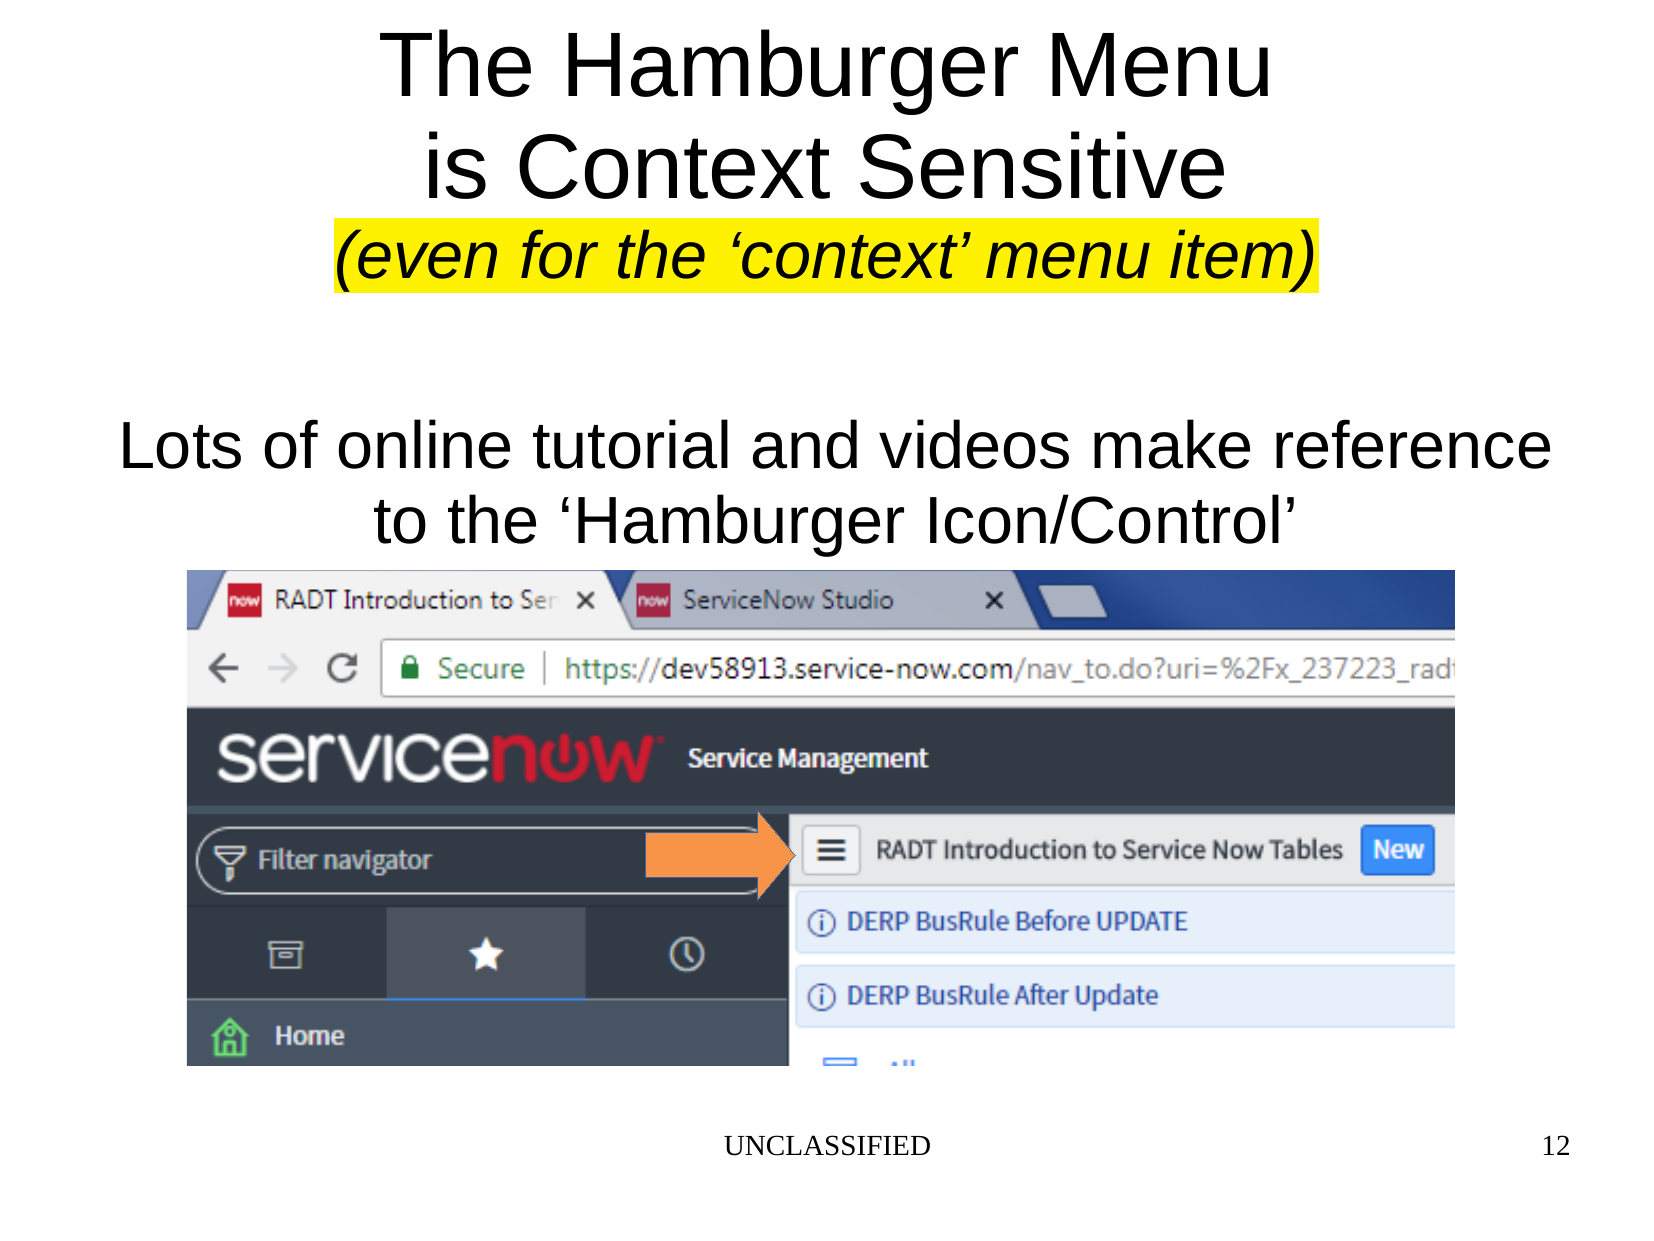

# The Hamburger Menu is Context Sensitive (even for the ‘context’ menu item)
Lots of online tutorial and videos make reference to the ‘Hamburger Icon/Control’
UNCLASSIFIED
12